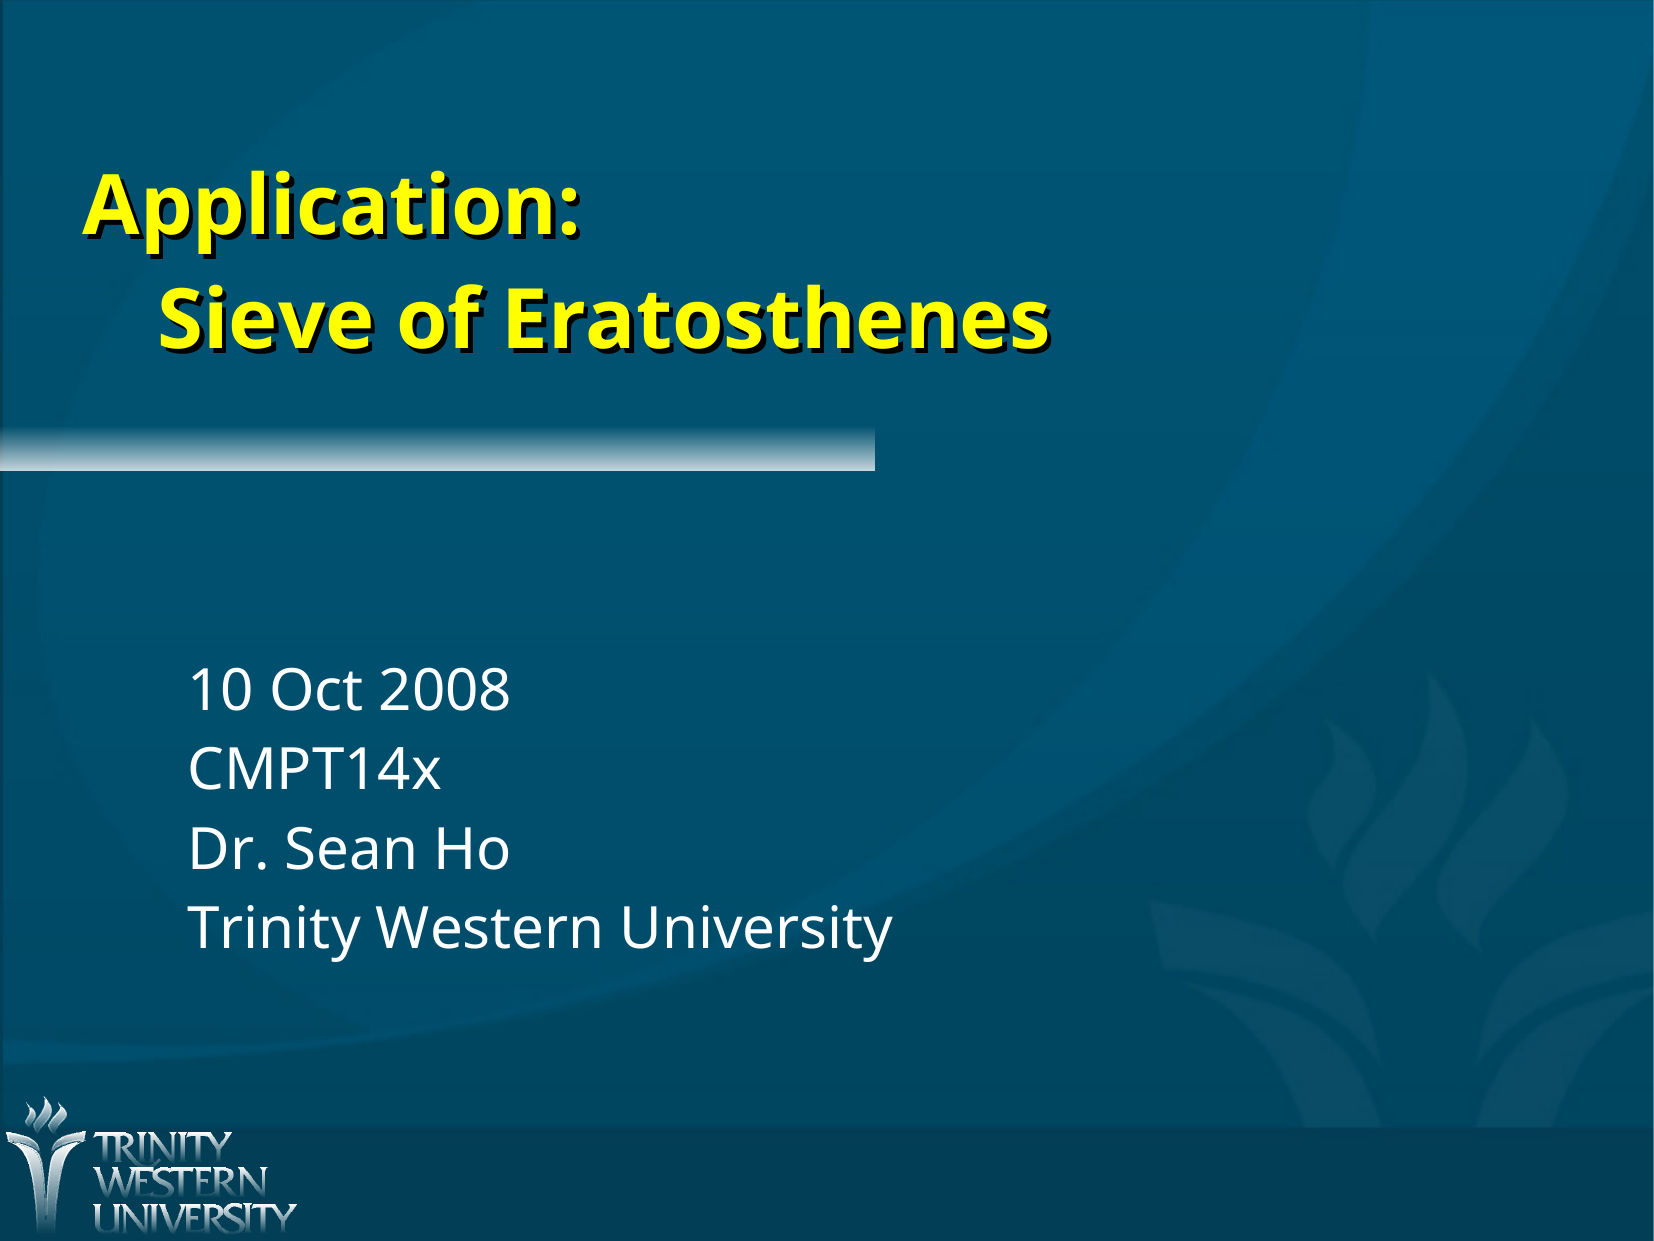

# Application: Sieve of Eratosthenes
10 Oct 2008
CMPT14x
Dr. Sean Ho
Trinity Western University